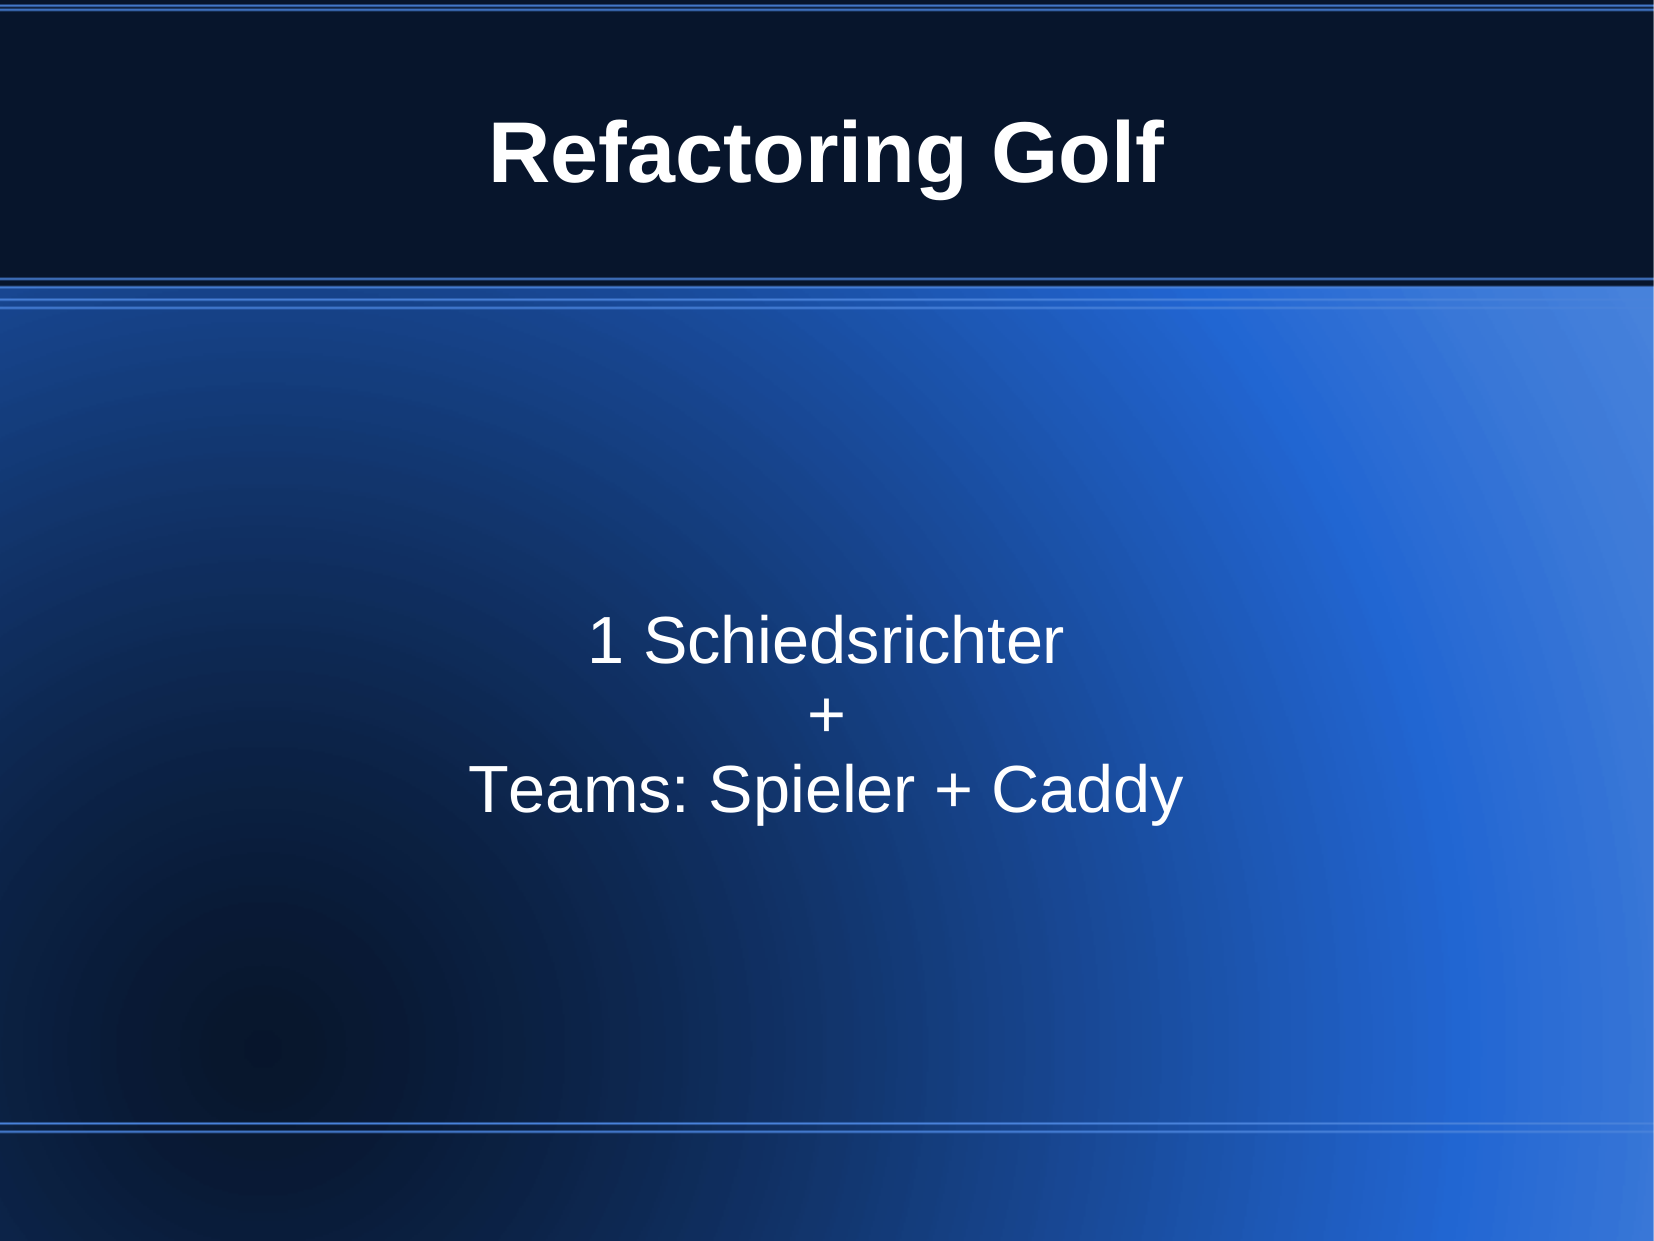

# Refactoring Golf
1 Schiedsrichter
+
Teams: Spieler + Caddy